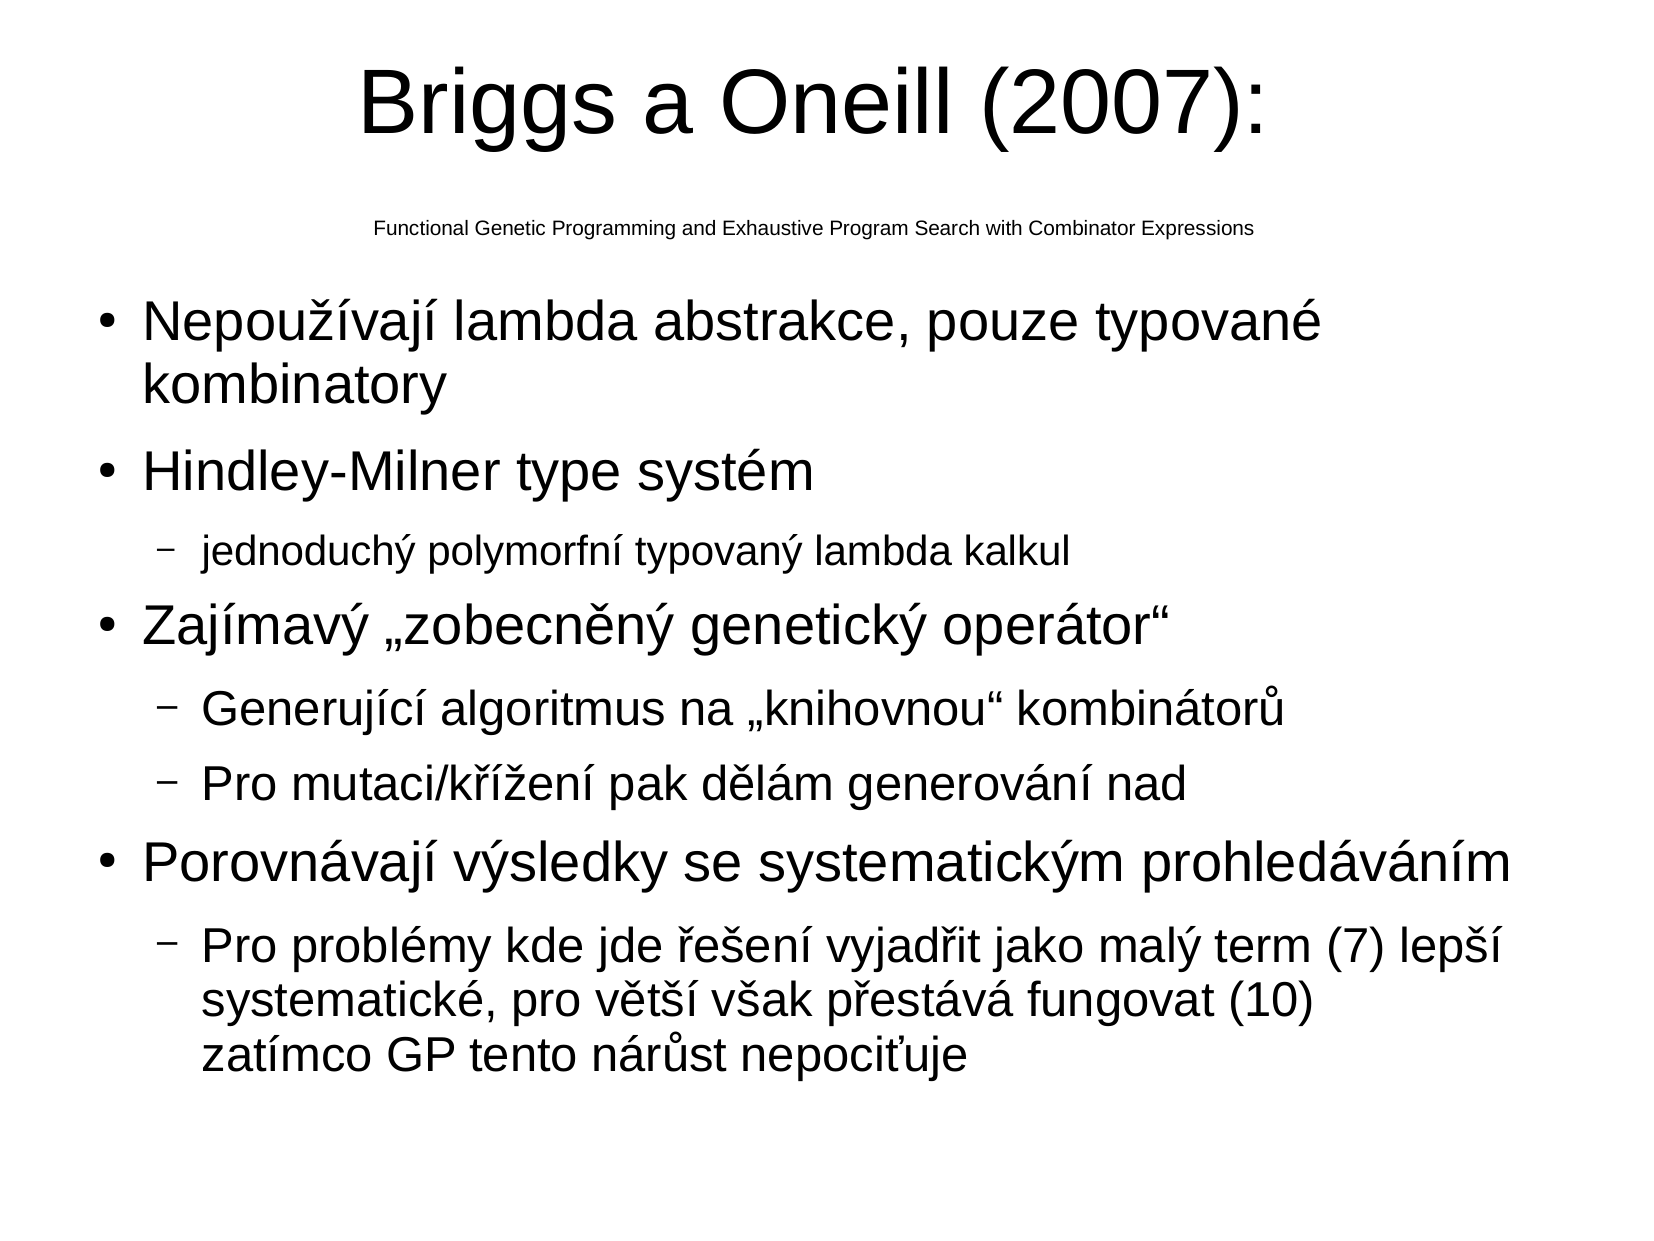

# Briggs a Oneill (2007): Functional Genetic Programming and Exhaustive Program Search with Combinator Expressions
Nepoužívají lambda abstrakce, pouze typované kombinatory
Hindley-Milner type systém
jednoduchý polymorfní typovaný lambda kalkul
Zajímavý „zobecněný genetický operátor“
Generující algoritmus na „knihovnou“ kombinátorů
Pro mutaci/křížení pak dělám generování nad
Porovnávají výsledky se systematickým prohledáváním
Pro problémy kde jde řešení vyjadřit jako malý term (7) lepší systematické, pro větší však přestává fungovat (10)
zatímco GP tento nárůst nepociťuje